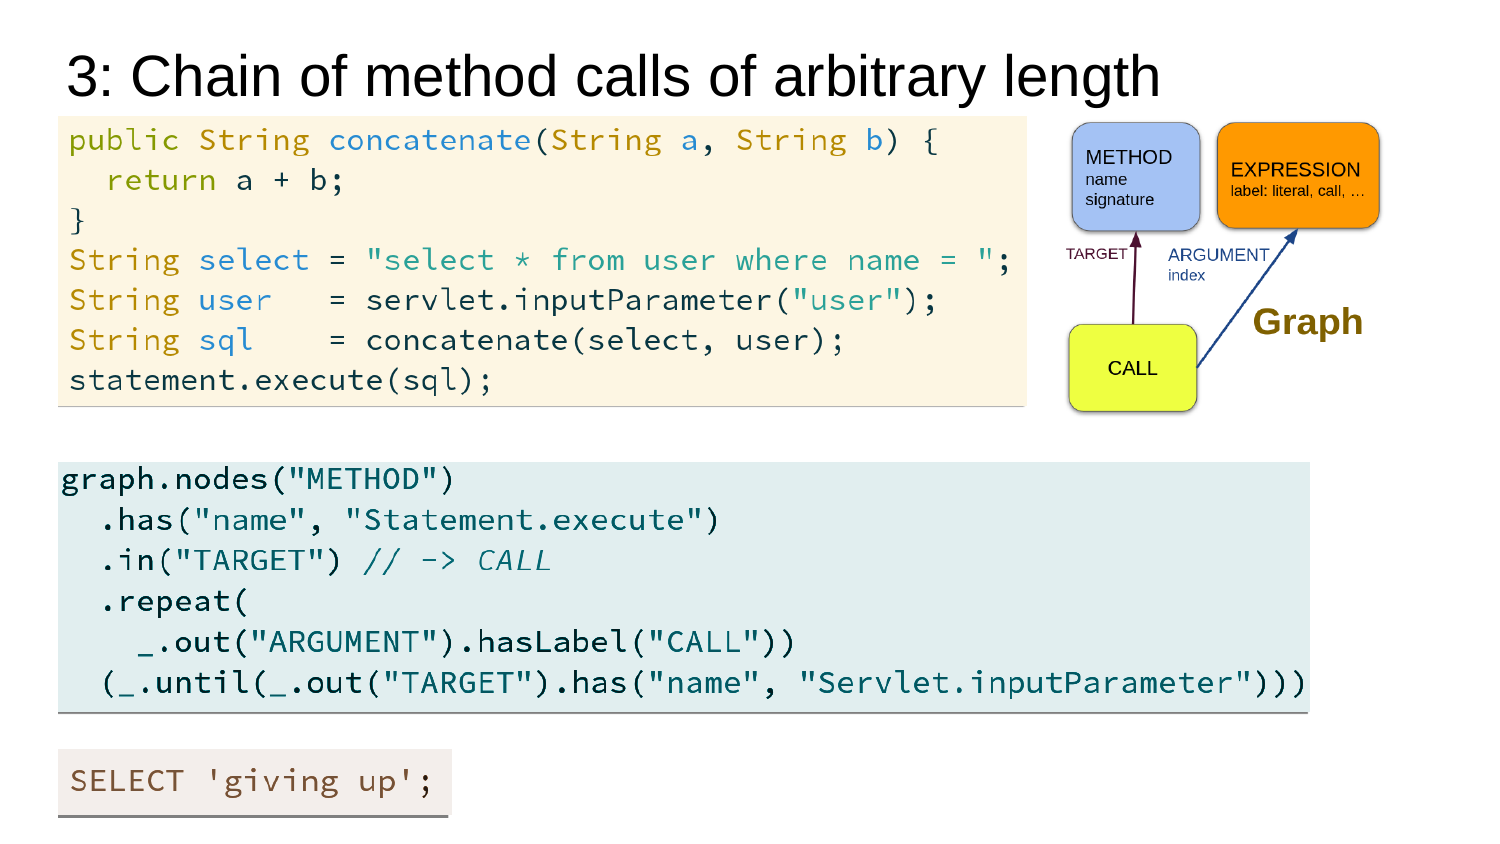

# 3: Chain of method calls of arbitrary length